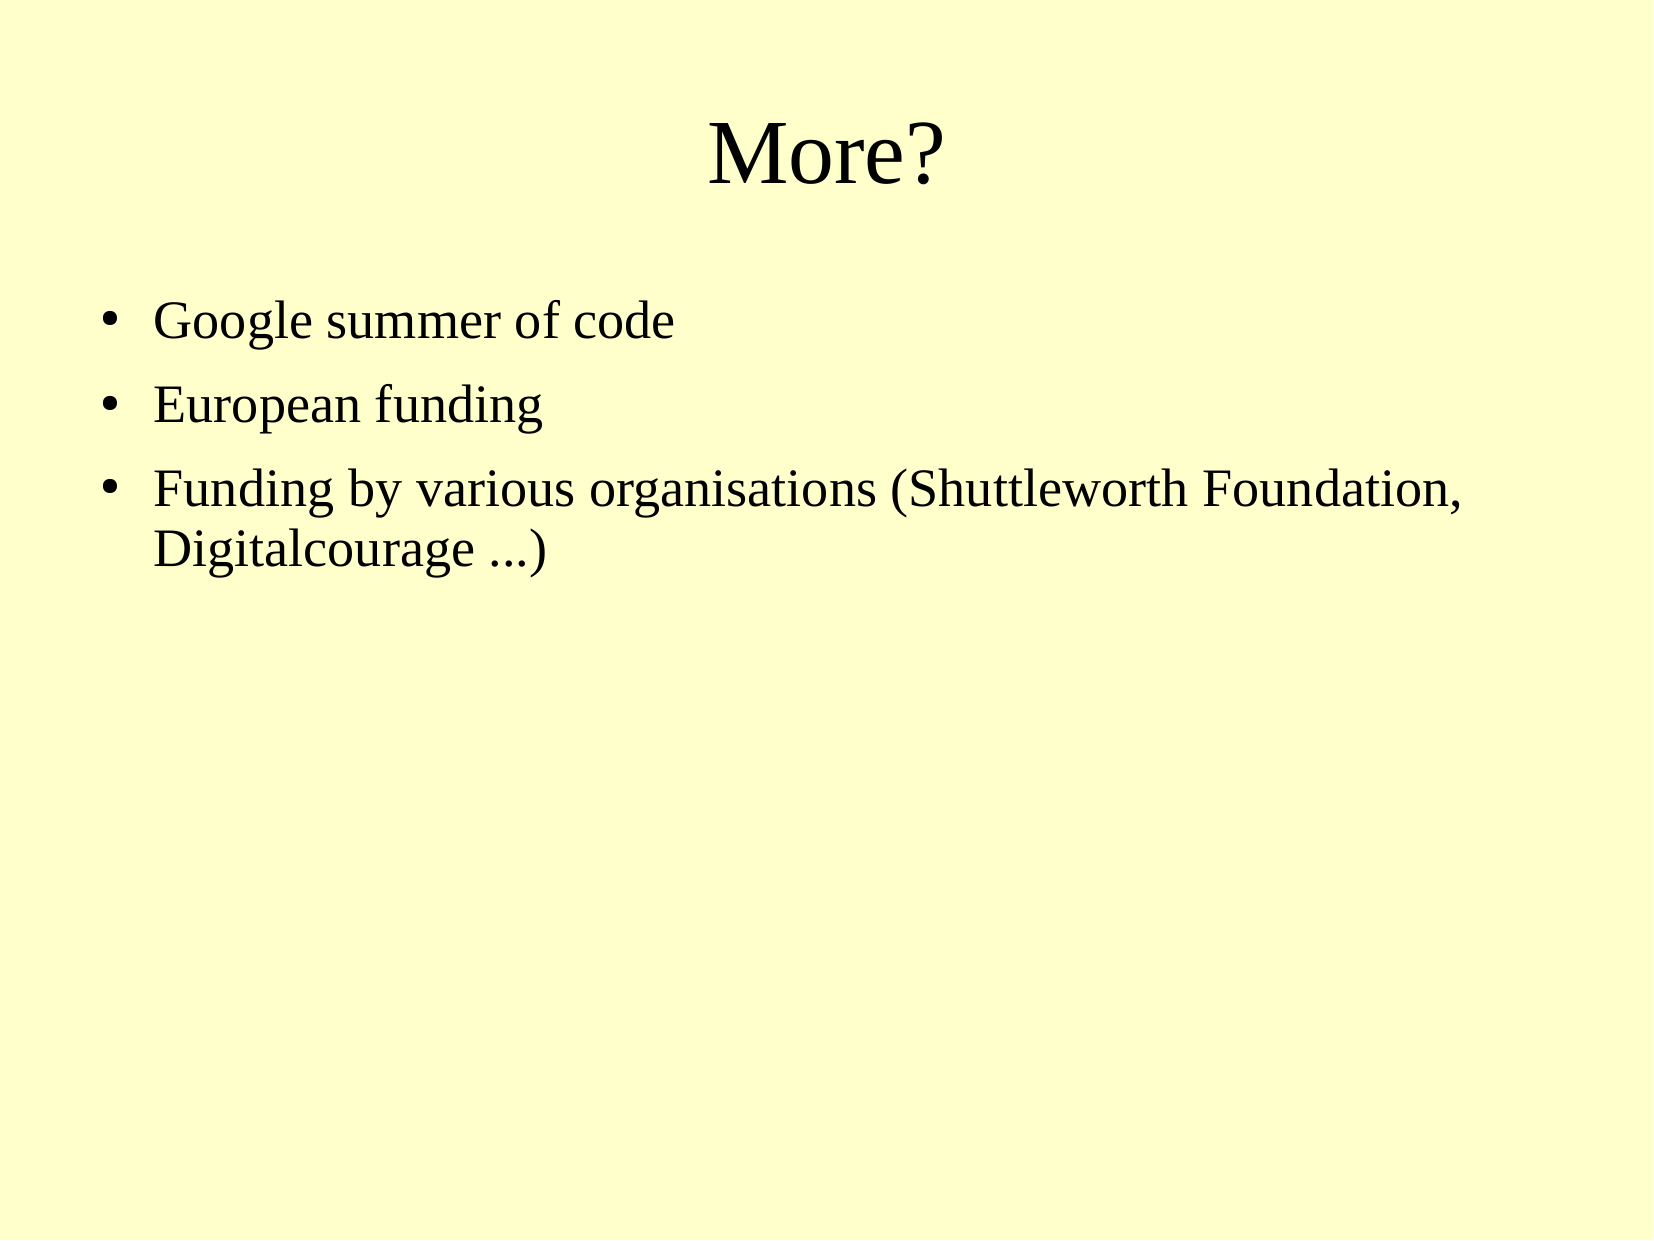

# More?
Google summer of code
European funding
Funding by various organisations (Shuttleworth Foundation, Digitalcourage ...)